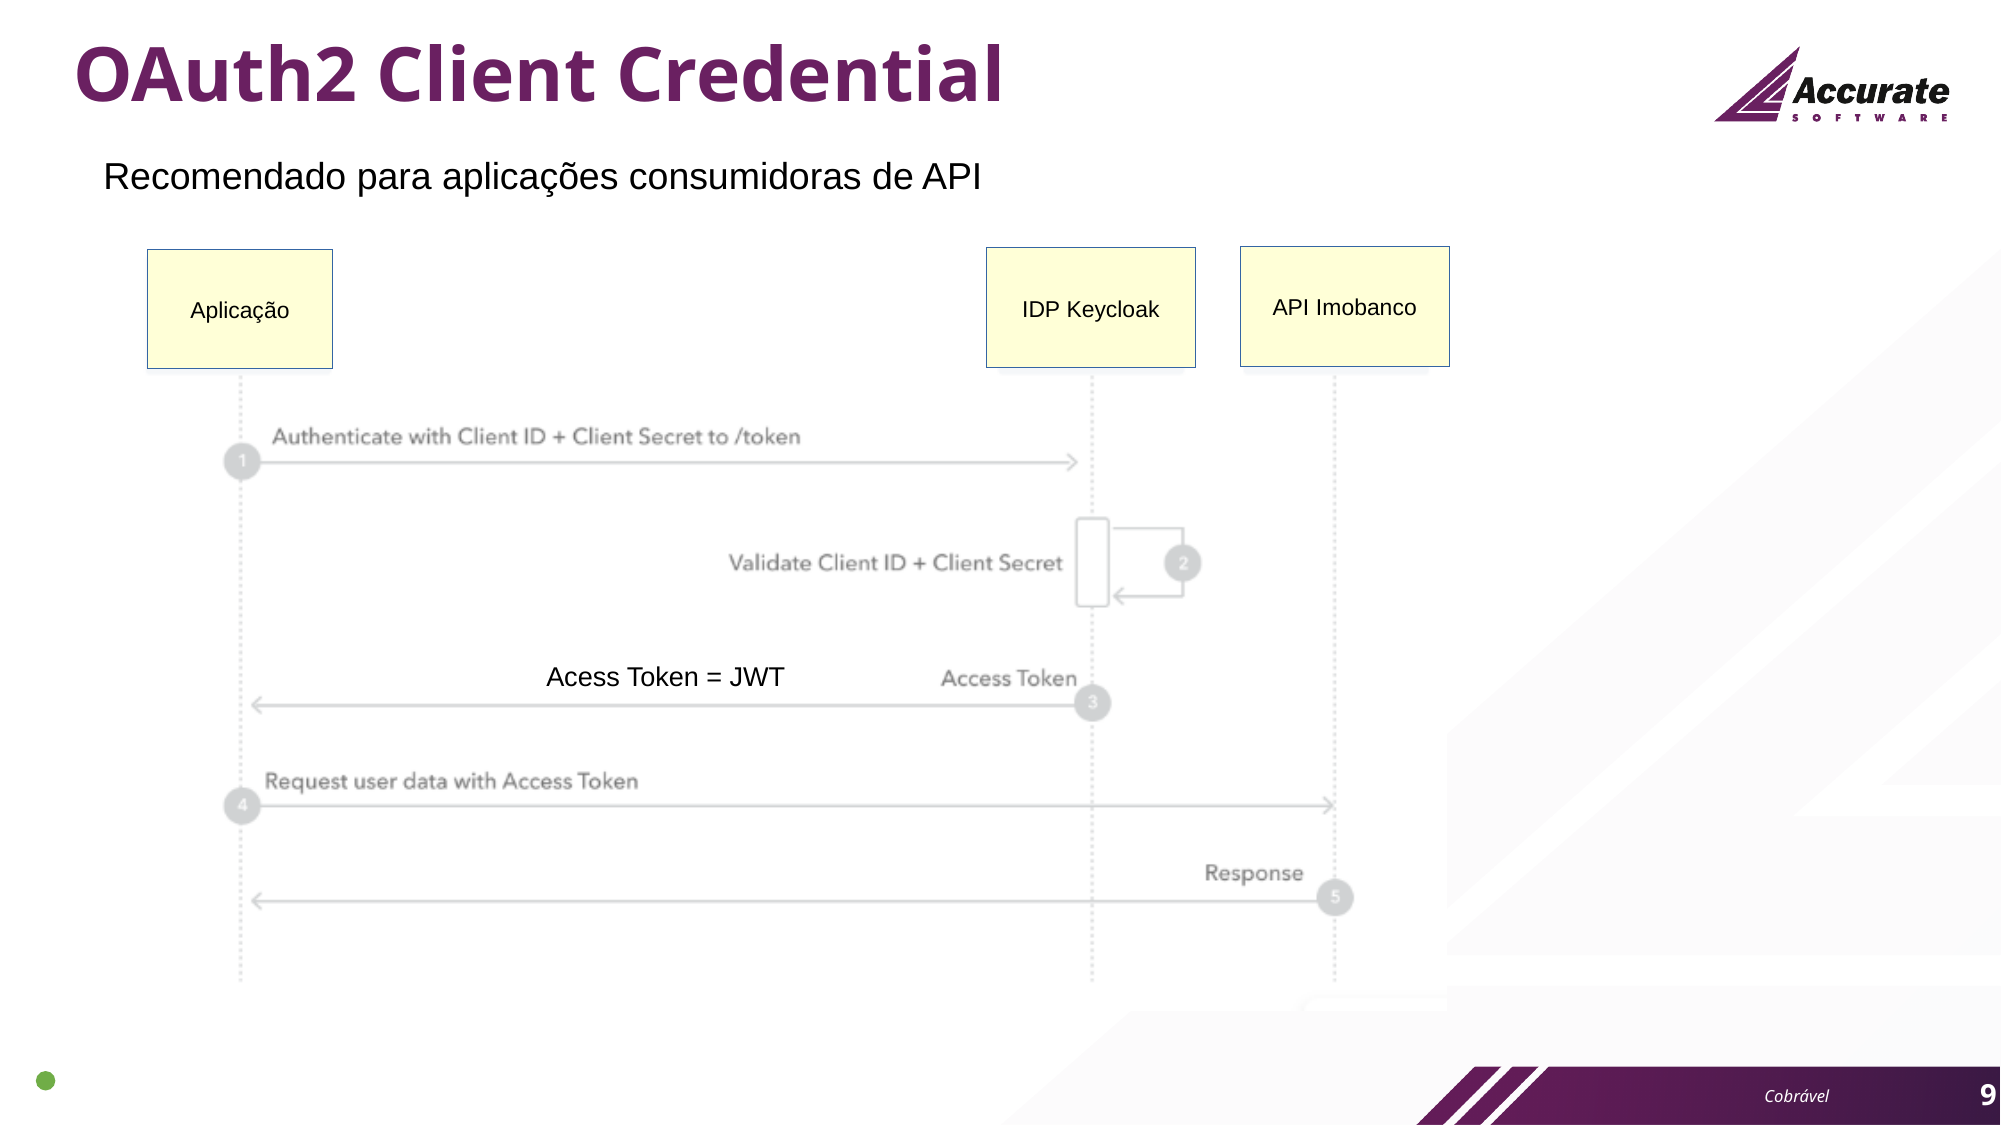

OAuth2 Client Credential
Recomendado para aplicações consumidoras de API
API Imobanco
IDP Keycloak
Aplicação
Acess Token = JWT